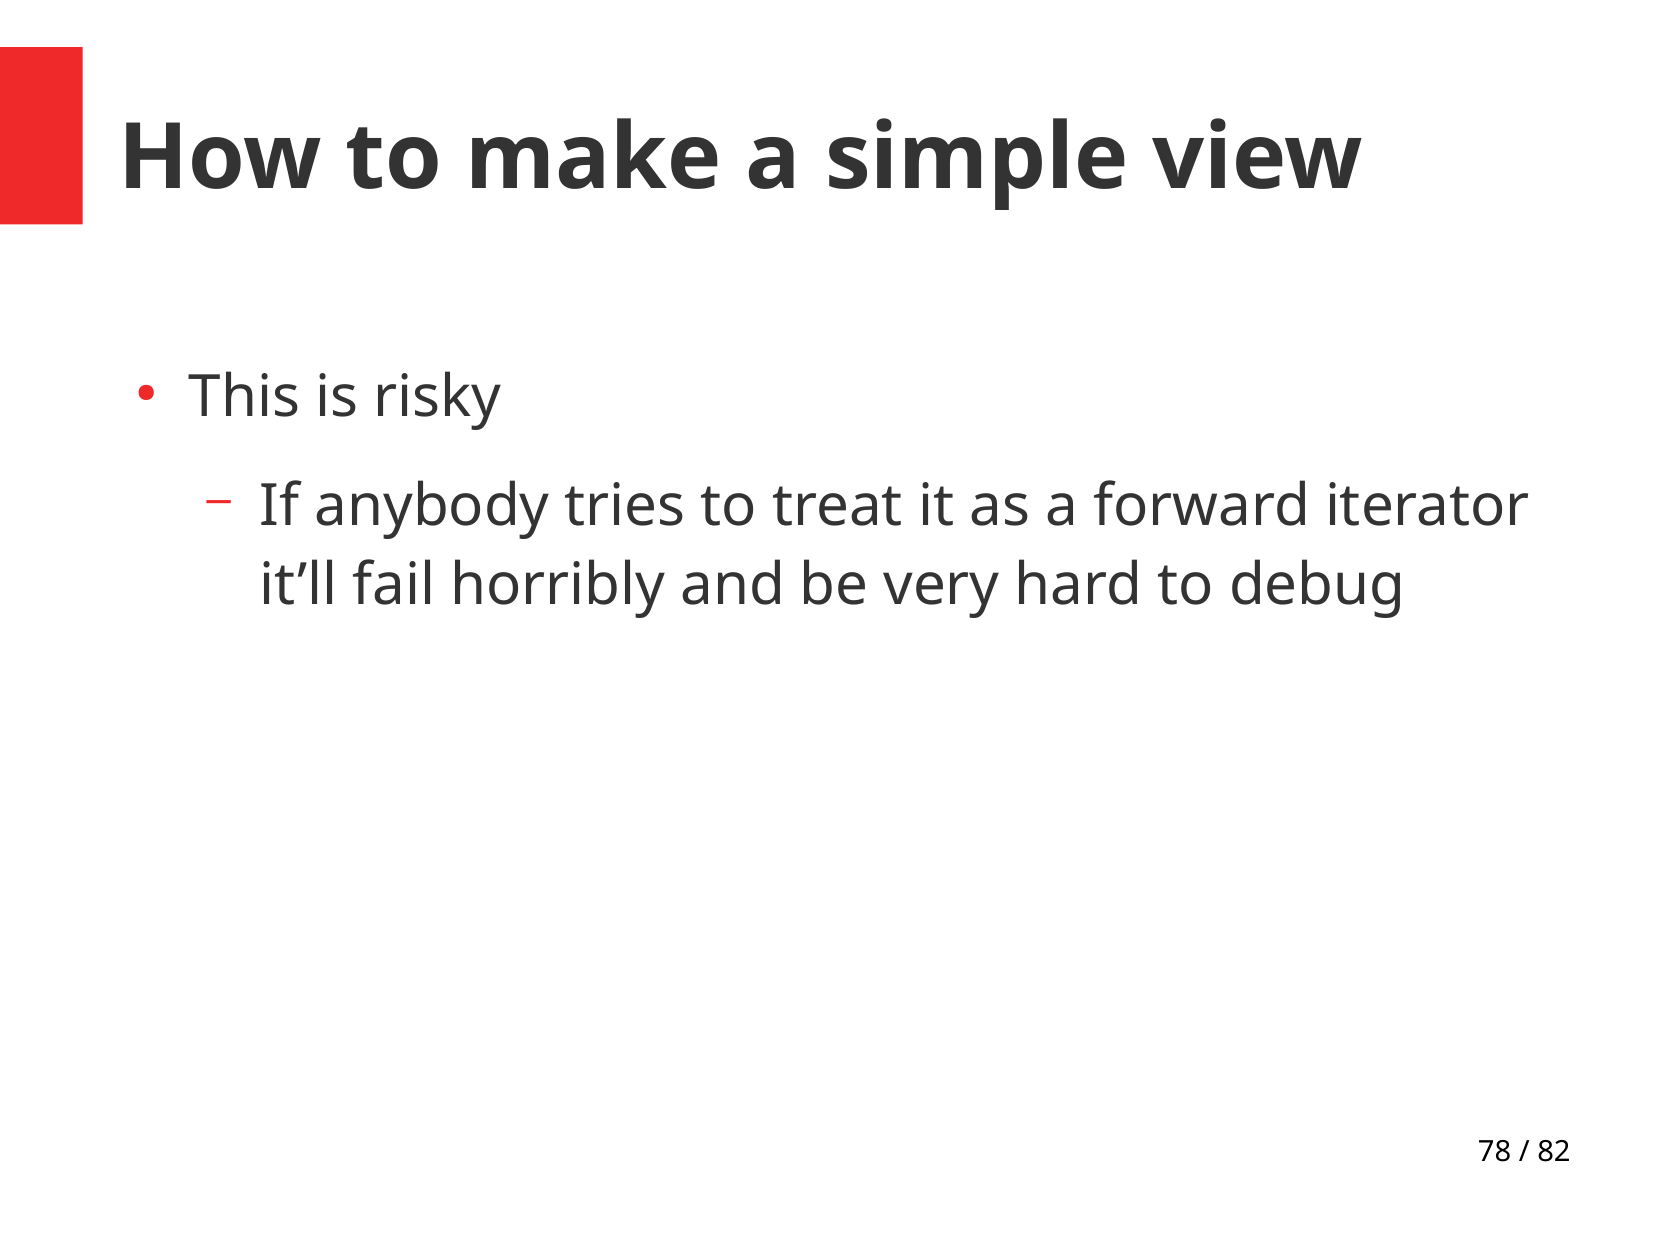

# How to make a simple view
This is risky
If anybody tries to treat it as a forward iterator it’ll fail horribly and be very hard to debug
78